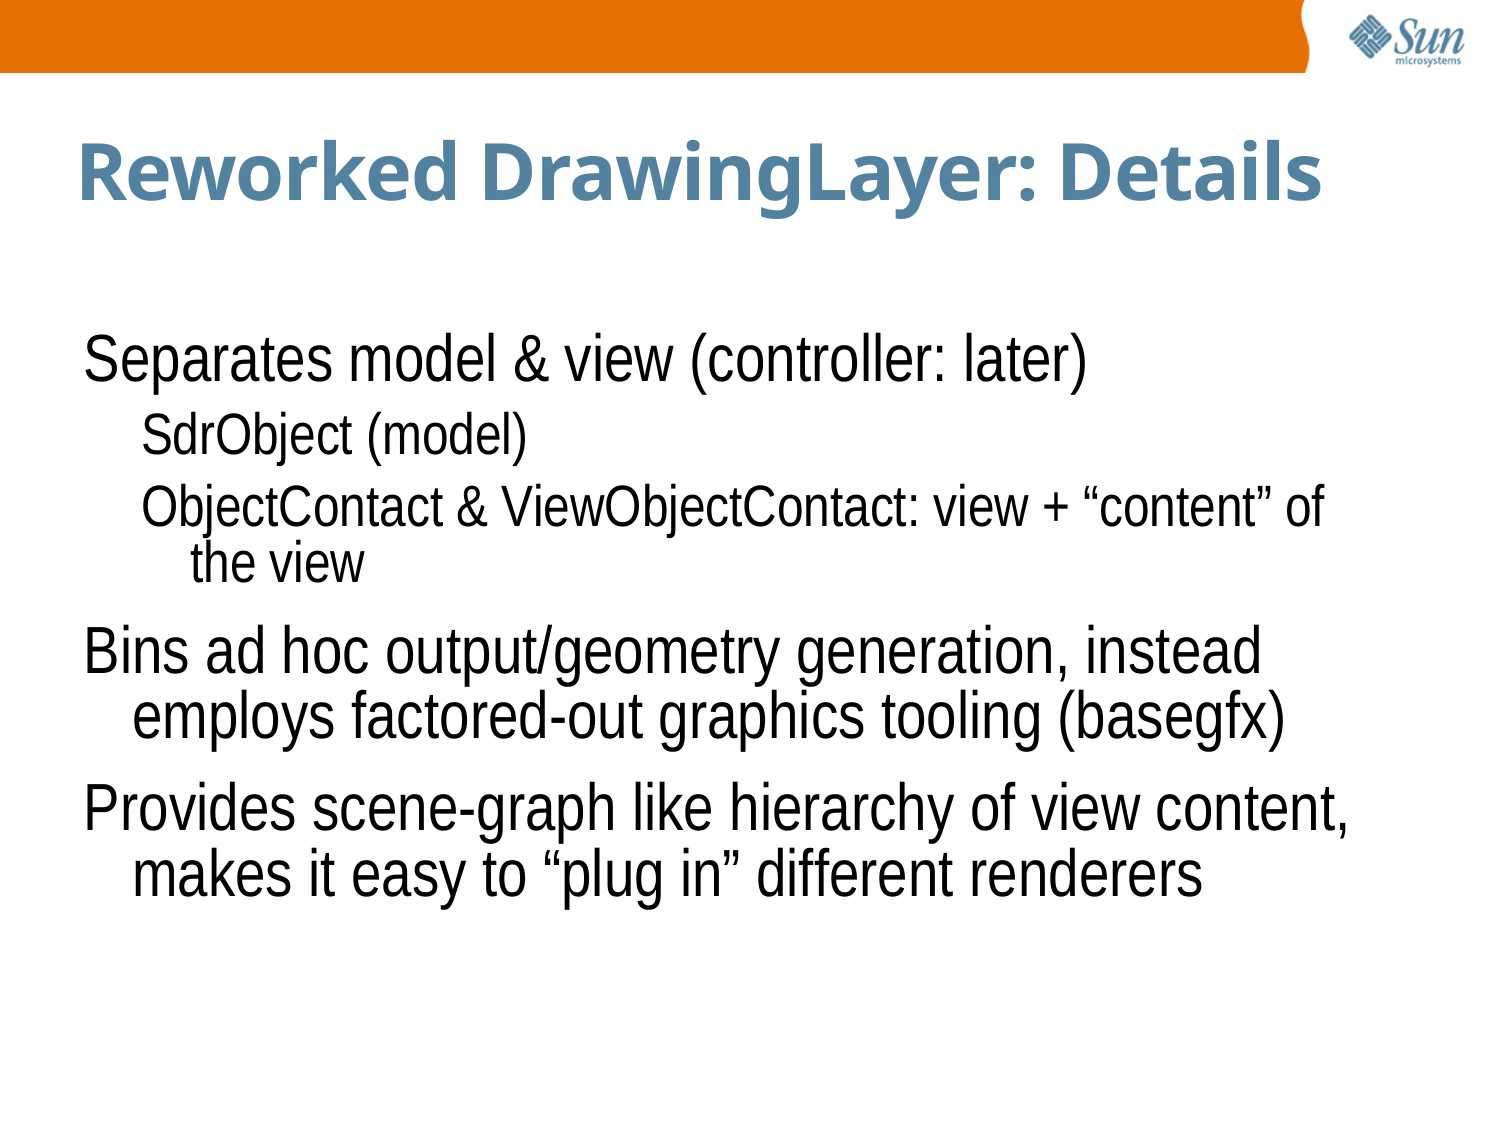

# Reworked DrawingLayer: Details
Separates model & view (controller: later)
SdrObject (model)
ObjectContact & ViewObjectContact: view + “content” of the view
Bins ad hoc output/geometry generation, instead employs factored-out graphics tooling (basegfx)
Provides scene-graph like hierarchy of view content, makes it easy to “plug in” different renderers